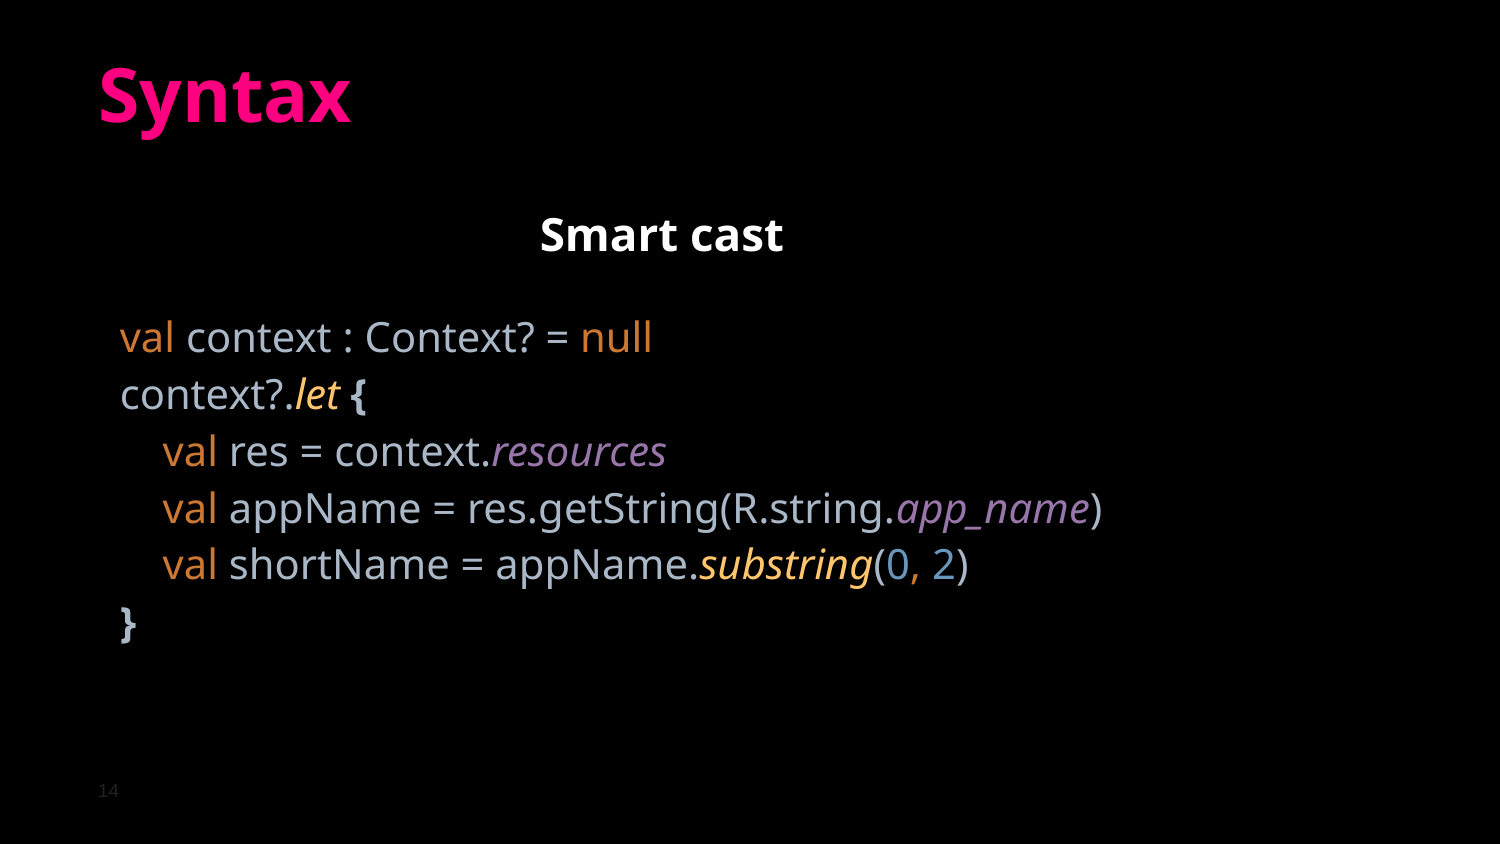

# Syntax
Smart cast
val context : Context? = null
context?.let {
 val res = context.resources
 val appName = res.getString(R.string.app_name)
 val shortName = appName.substring(0, 2)
}